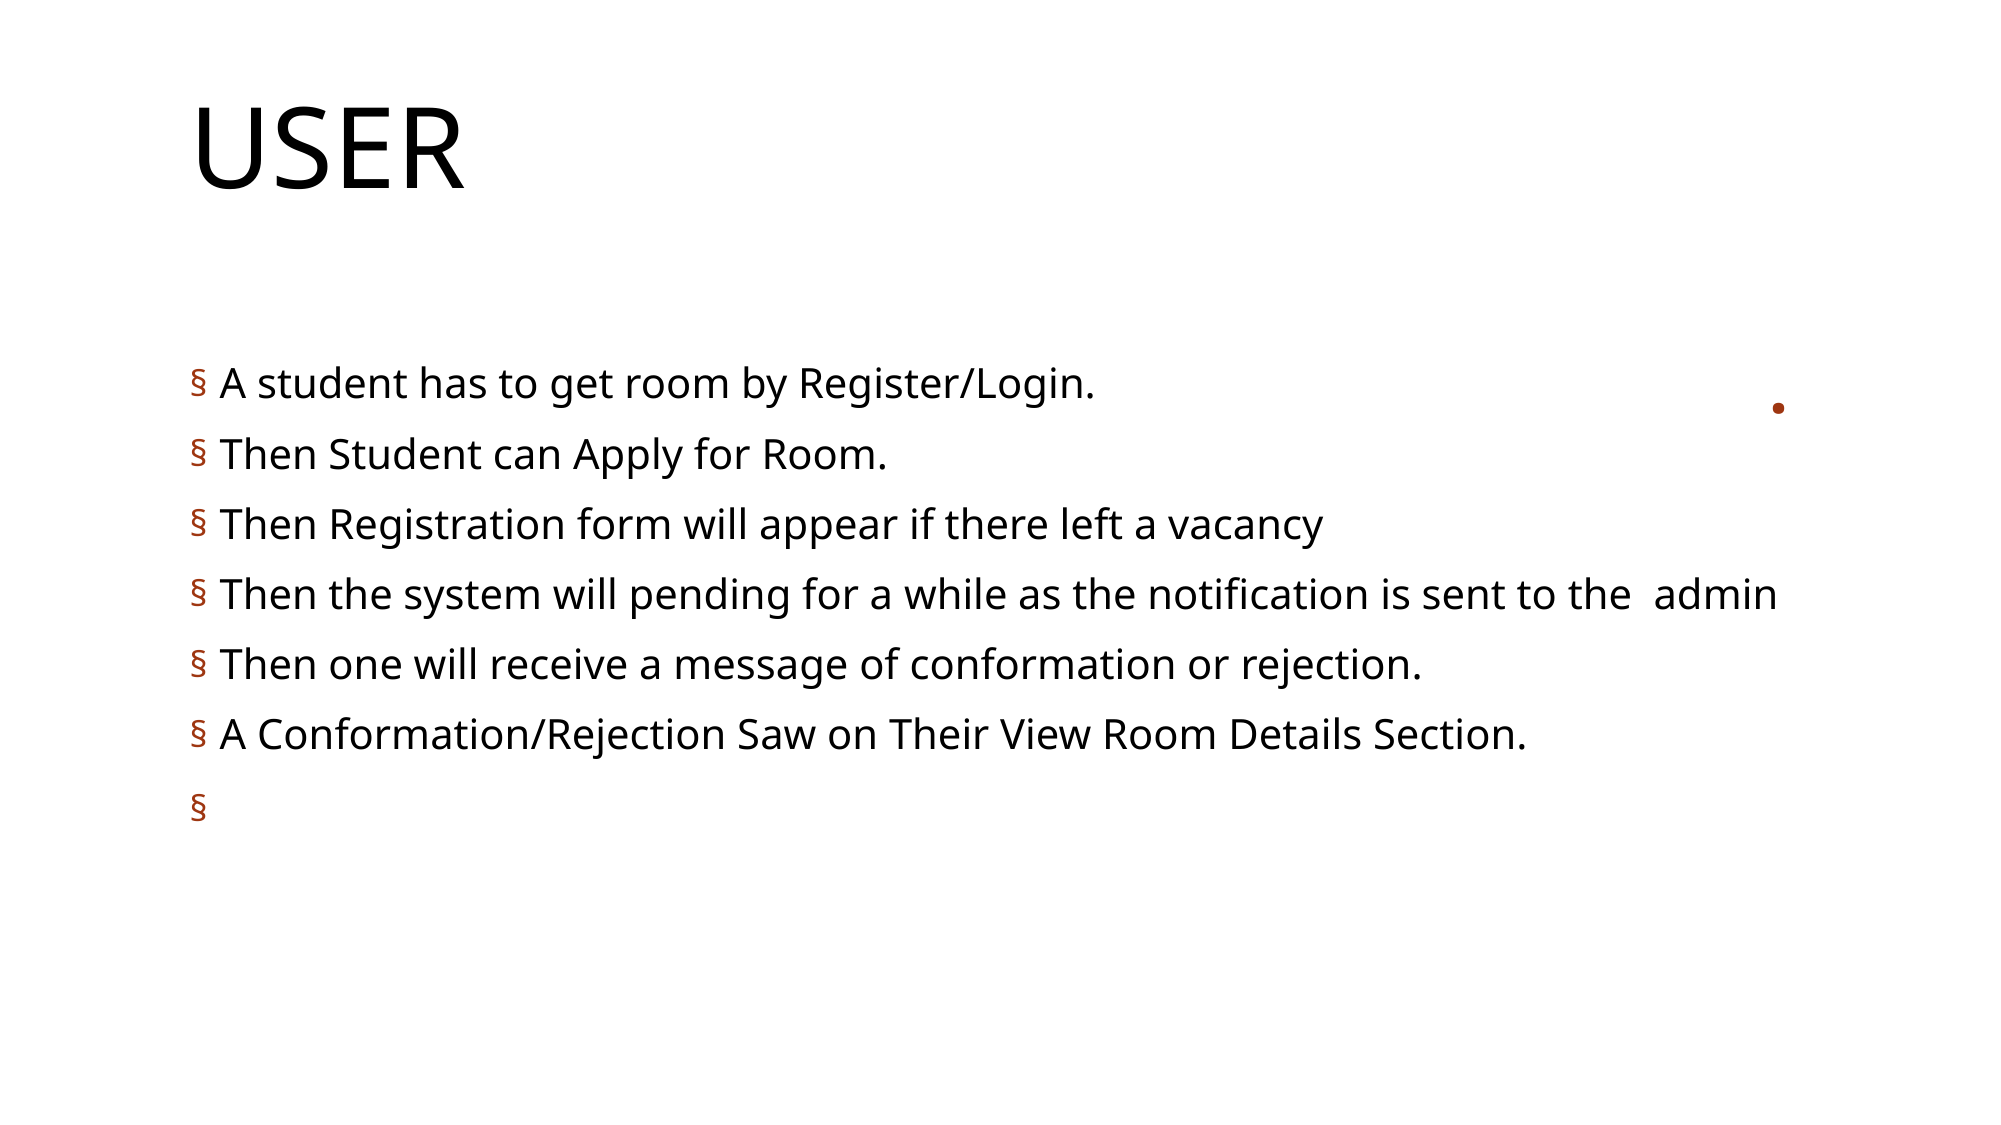

user
# .
A student has to get room by Register/Login.
Then Student can Apply for Room.
Then Registration form will appear if there left a vacancy
Then the system will pending for a while as the notification is sent to the admin
Then one will receive a message of conformation or rejection.
A Conformation/Rejection Saw on Their View Room Details Section.
10